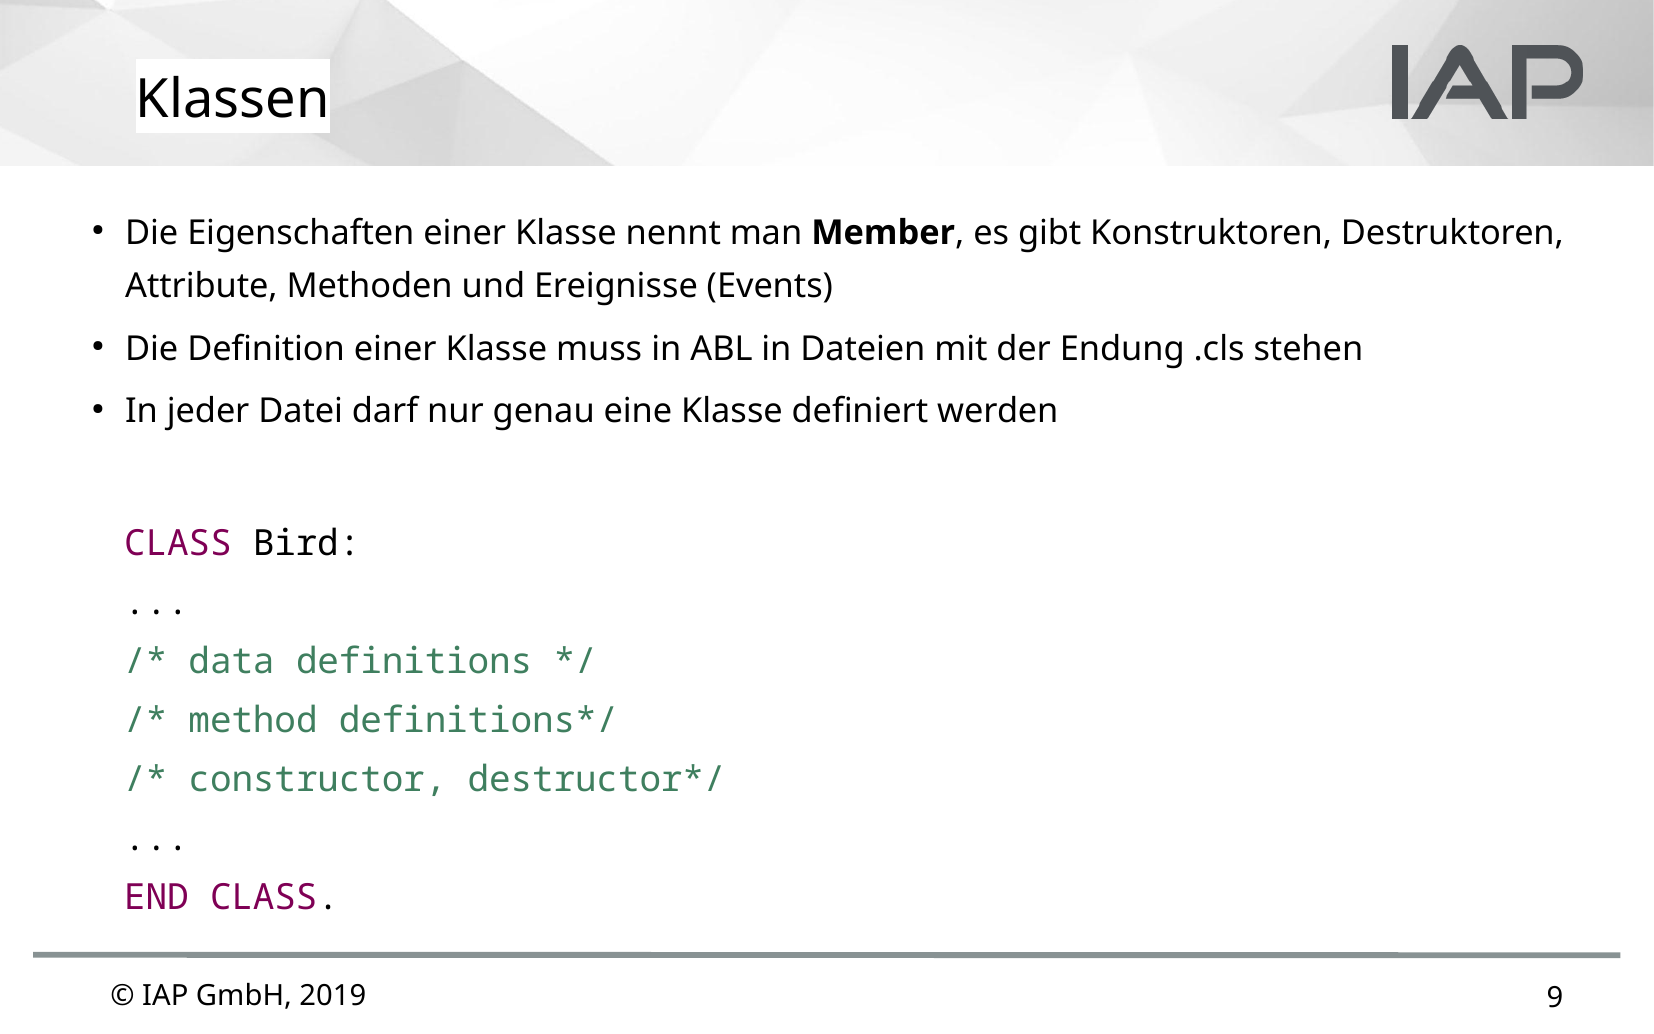

# Klassen
Die Eigenschaften einer Klasse nennt man Member, es gibt Konstruktoren, Destruktoren, Attribute, Methoden und Ereignisse (Events)
Die Definition einer Klasse muss in ABL in Dateien mit der Endung .cls stehen
In jeder Datei darf nur genau eine Klasse definiert werden
CLASS Bird:
...
/* data definitions */
/* method definitions*/
/* constructor, destructor*/
...
END CLASS.
© IAP GmbH, 2019
9